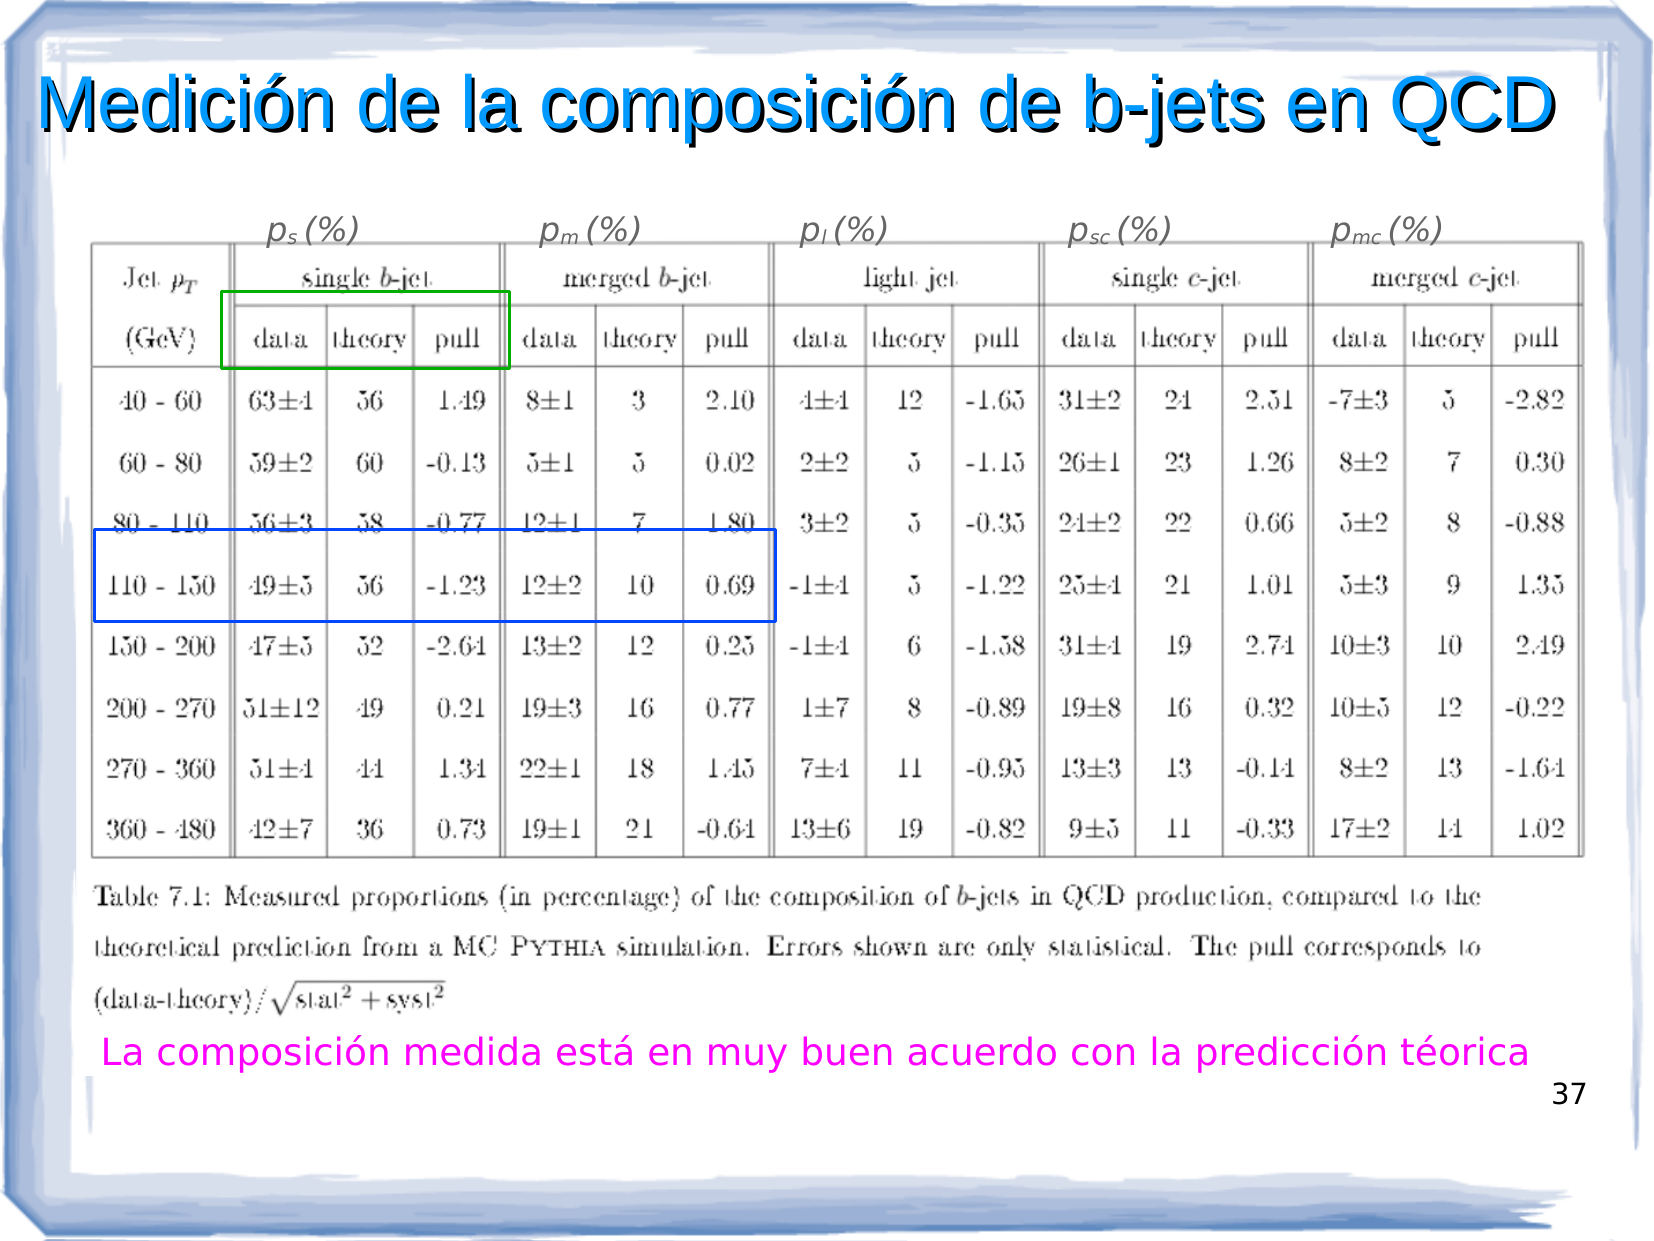

# Medición de la composición de b-jets en QCD
ps (%) pm (%) pl (%) psc (%) pmc (%)
La composición medida está en muy buen acuerdo con la predicción téorica
37